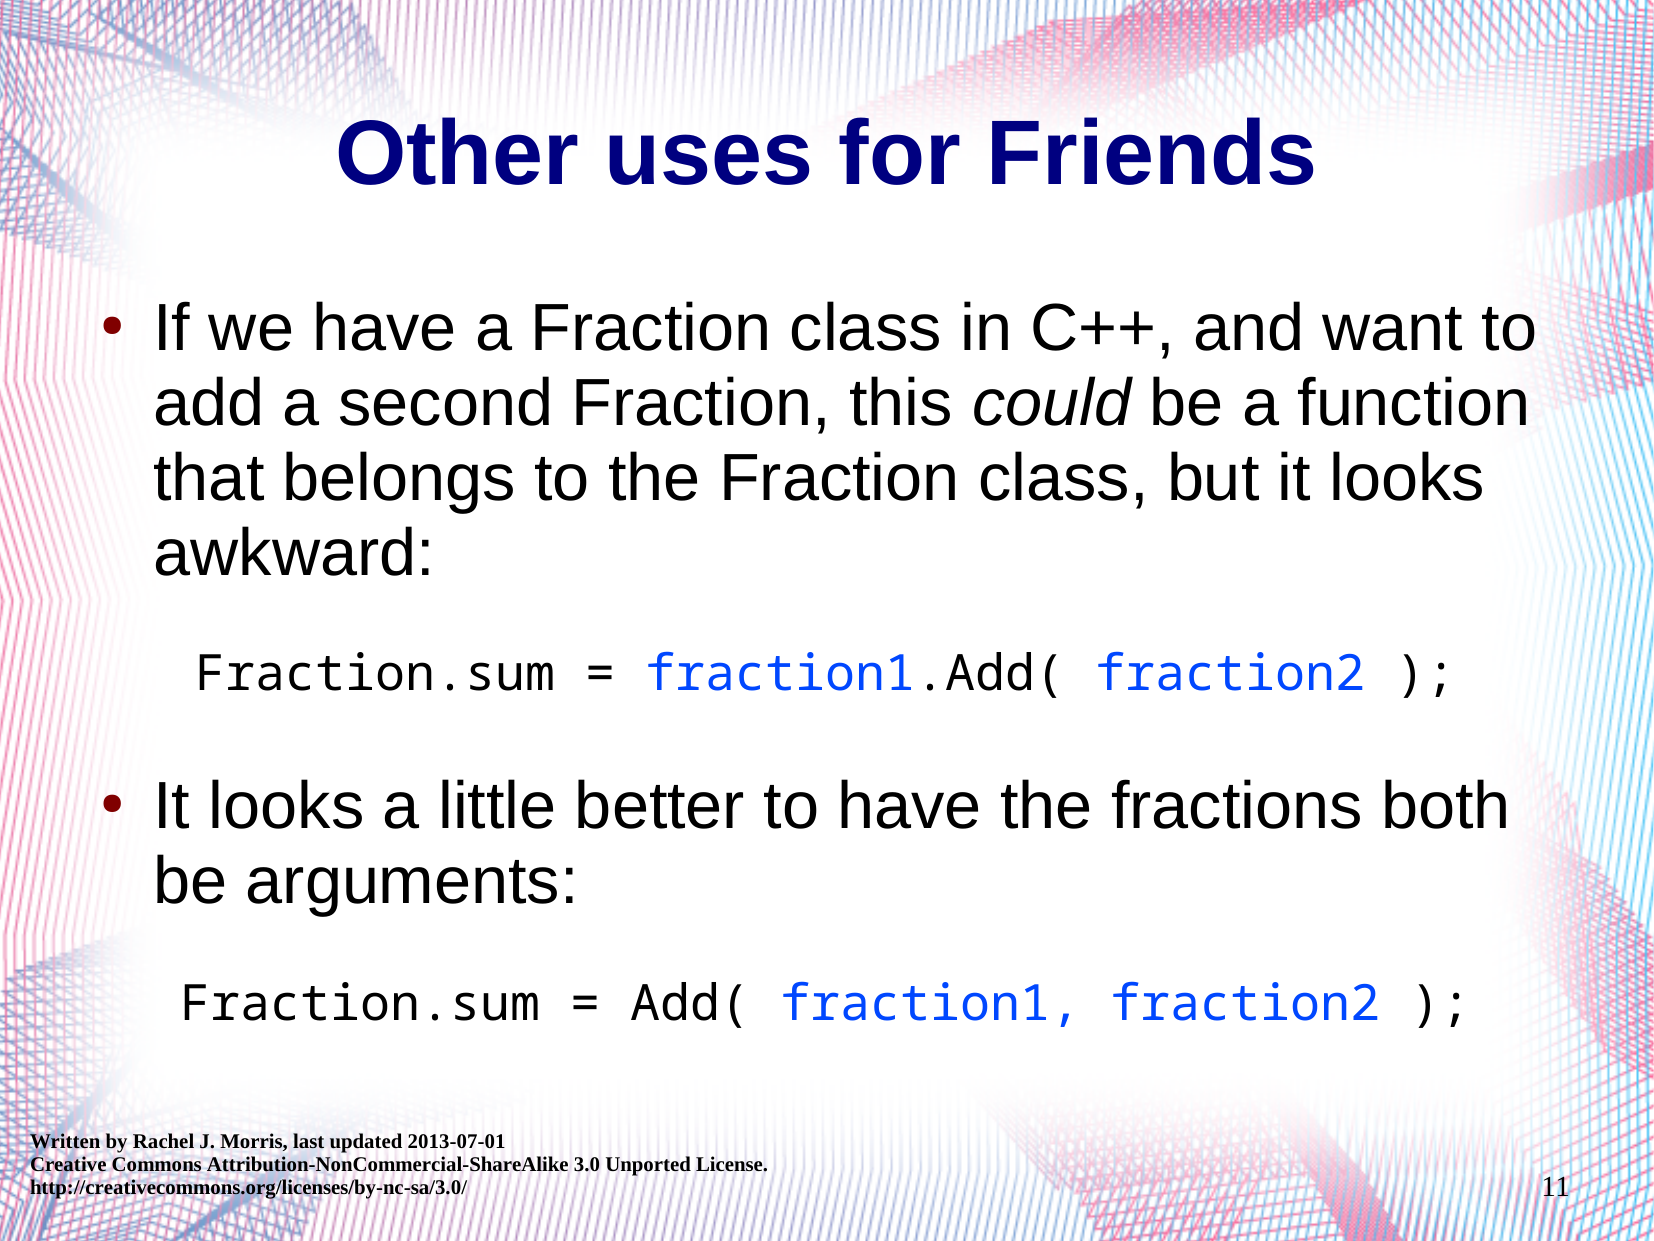

# Other uses for Friends
If we have a Fraction class in C++, and want to add a second Fraction, this could be a function that belongs to the Fraction class, but it looks awkward:
It looks a little better to have the fractions both be arguments:
Fraction.sum = fraction1.Add( fraction2 );
Fraction.sum = Add( fraction1, fraction2 );
11